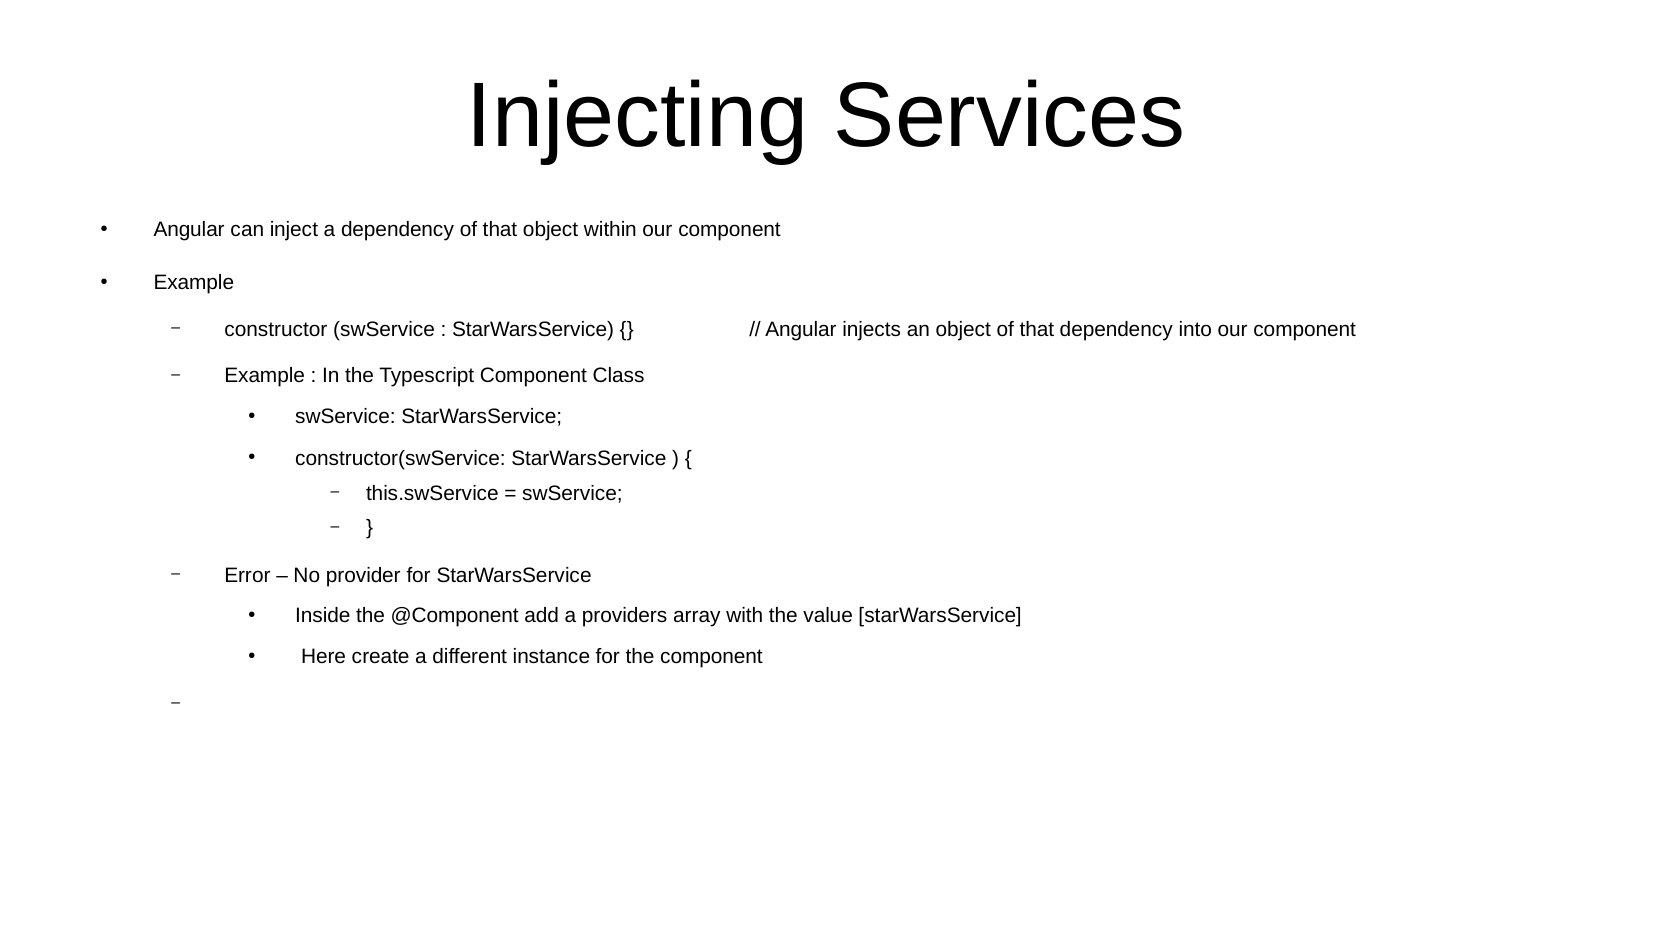

# Injecting Services
Angular can inject a dependency of that object within our component
Example
constructor (swService : StarWarsService) {}		// Angular injects an object of that dependency into our component
Example : In the Typescript Component Class
swService: StarWarsService;
constructor(swService: StarWarsService ) {
this.swService = swService;
}
Error – No provider for StarWarsService
Inside the @Component add a providers array with the value [starWarsService]
 Here create a different instance for the component